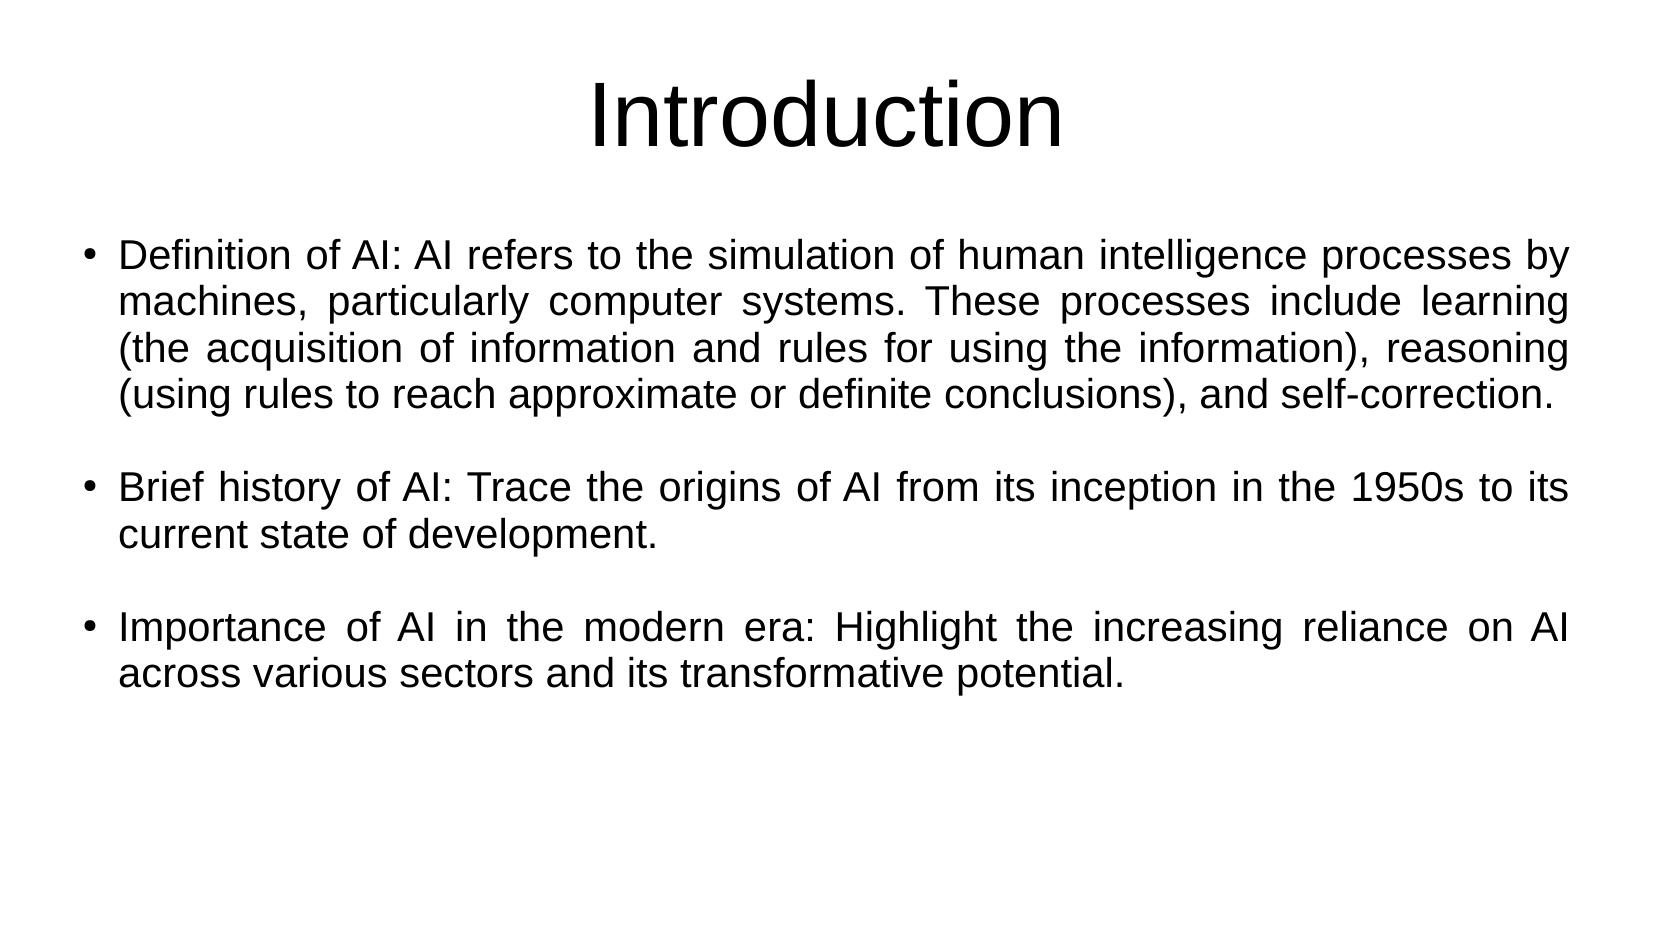

# Introduction
Definition of AI: AI refers to the simulation of human intelligence processes by machines, particularly computer systems. These processes include learning (the acquisition of information and rules for using the information), reasoning (using rules to reach approximate or definite conclusions), and self-correction.
Brief history of AI: Trace the origins of AI from its inception in the 1950s to its current state of development.
Importance of AI in the modern era: Highlight the increasing reliance on AI across various sectors and its transformative potential.